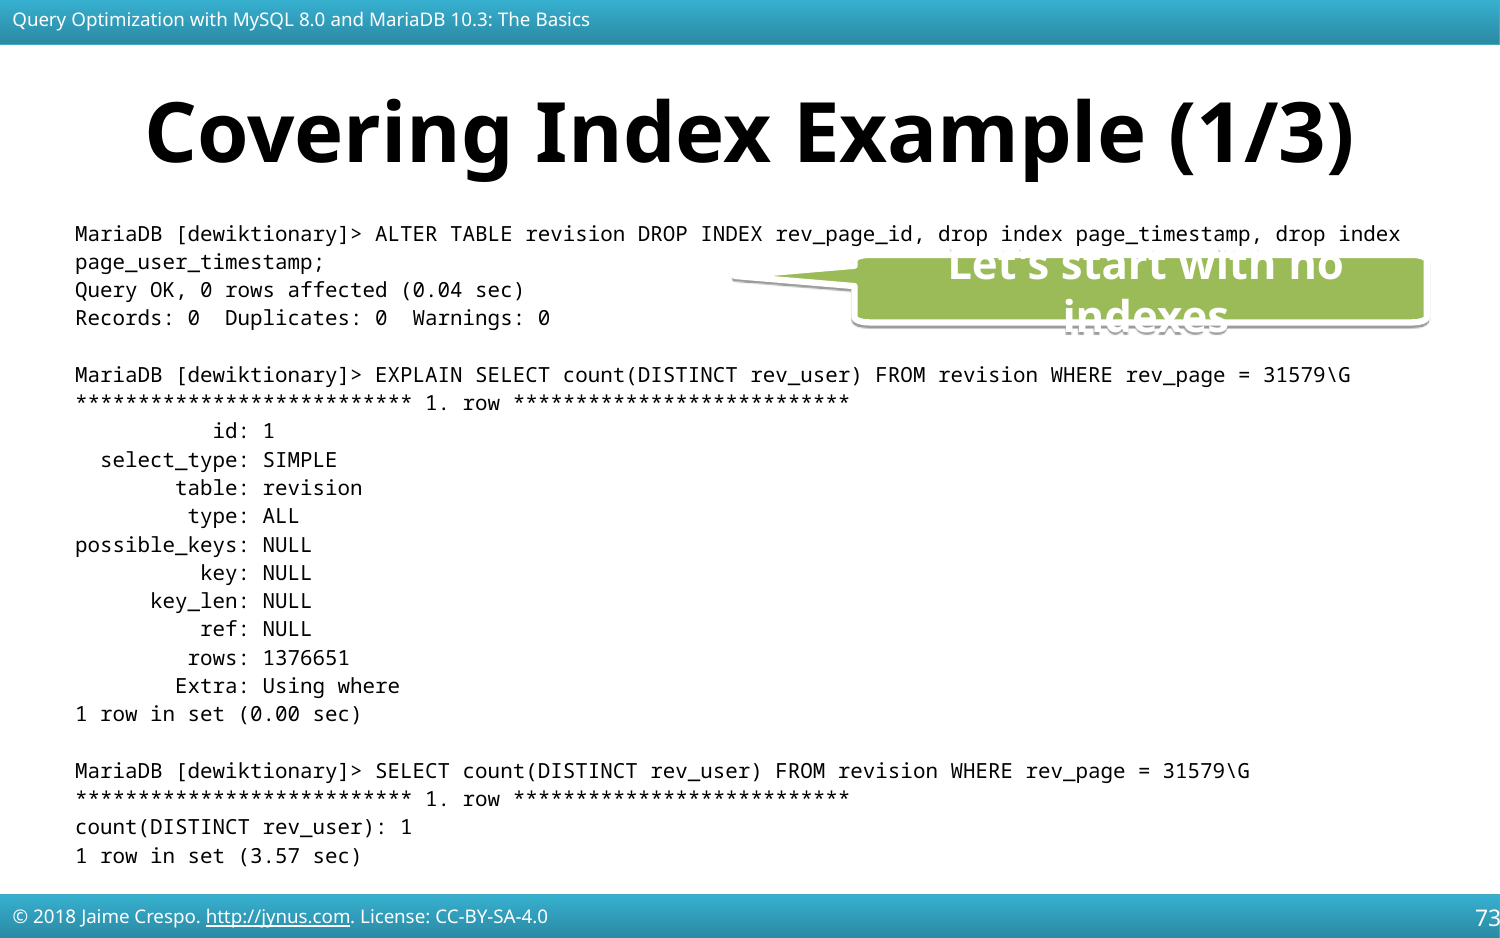

# Covering Index Example (1/3)
MariaDB [dewiktionary]> ALTER TABLE revision DROP INDEX rev_page_id, drop index page_timestamp, drop index page_user_timestamp;
Query OK, 0 rows affected (0.04 sec)
Records: 0 Duplicates: 0 Warnings: 0
MariaDB [dewiktionary]> EXPLAIN SELECT count(DISTINCT rev_user) FROM revision WHERE rev_page = 31579\G
*************************** 1. row ***************************
 id: 1
 select_type: SIMPLE
 table: revision
 type: ALL
possible_keys: NULL
 key: NULL
 key_len: NULL
 ref: NULL
 rows: 1376651
 Extra: Using where
1 row in set (0.00 sec)
MariaDB [dewiktionary]> SELECT count(DISTINCT rev_user) FROM revision WHERE rev_page = 31579\G
*************************** 1. row ***************************
count(DISTINCT rev_user): 1
1 row in set (3.57 sec)
Let's start with no indexes